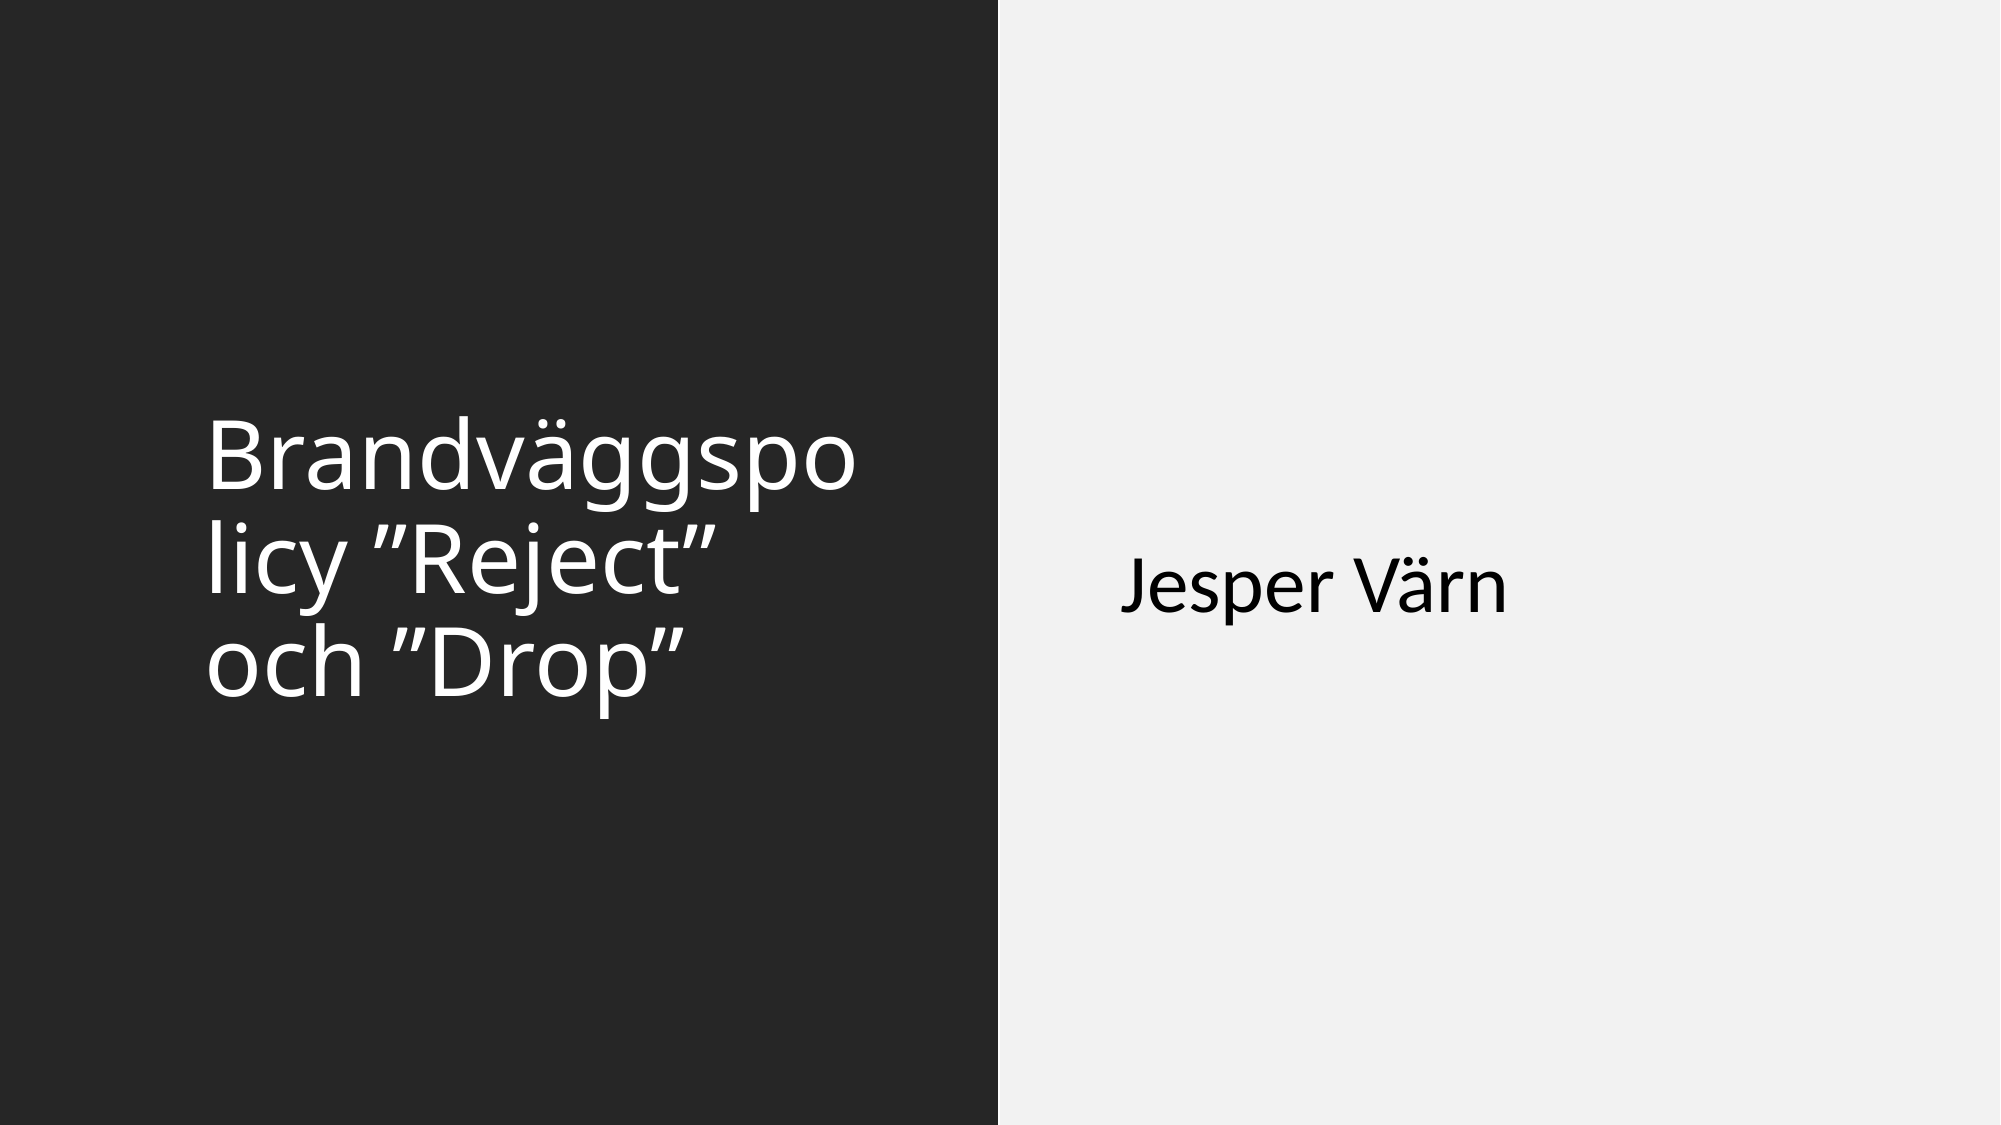

# Brandväggspolicy ”Reject” och ”Drop”
Jesper Värn